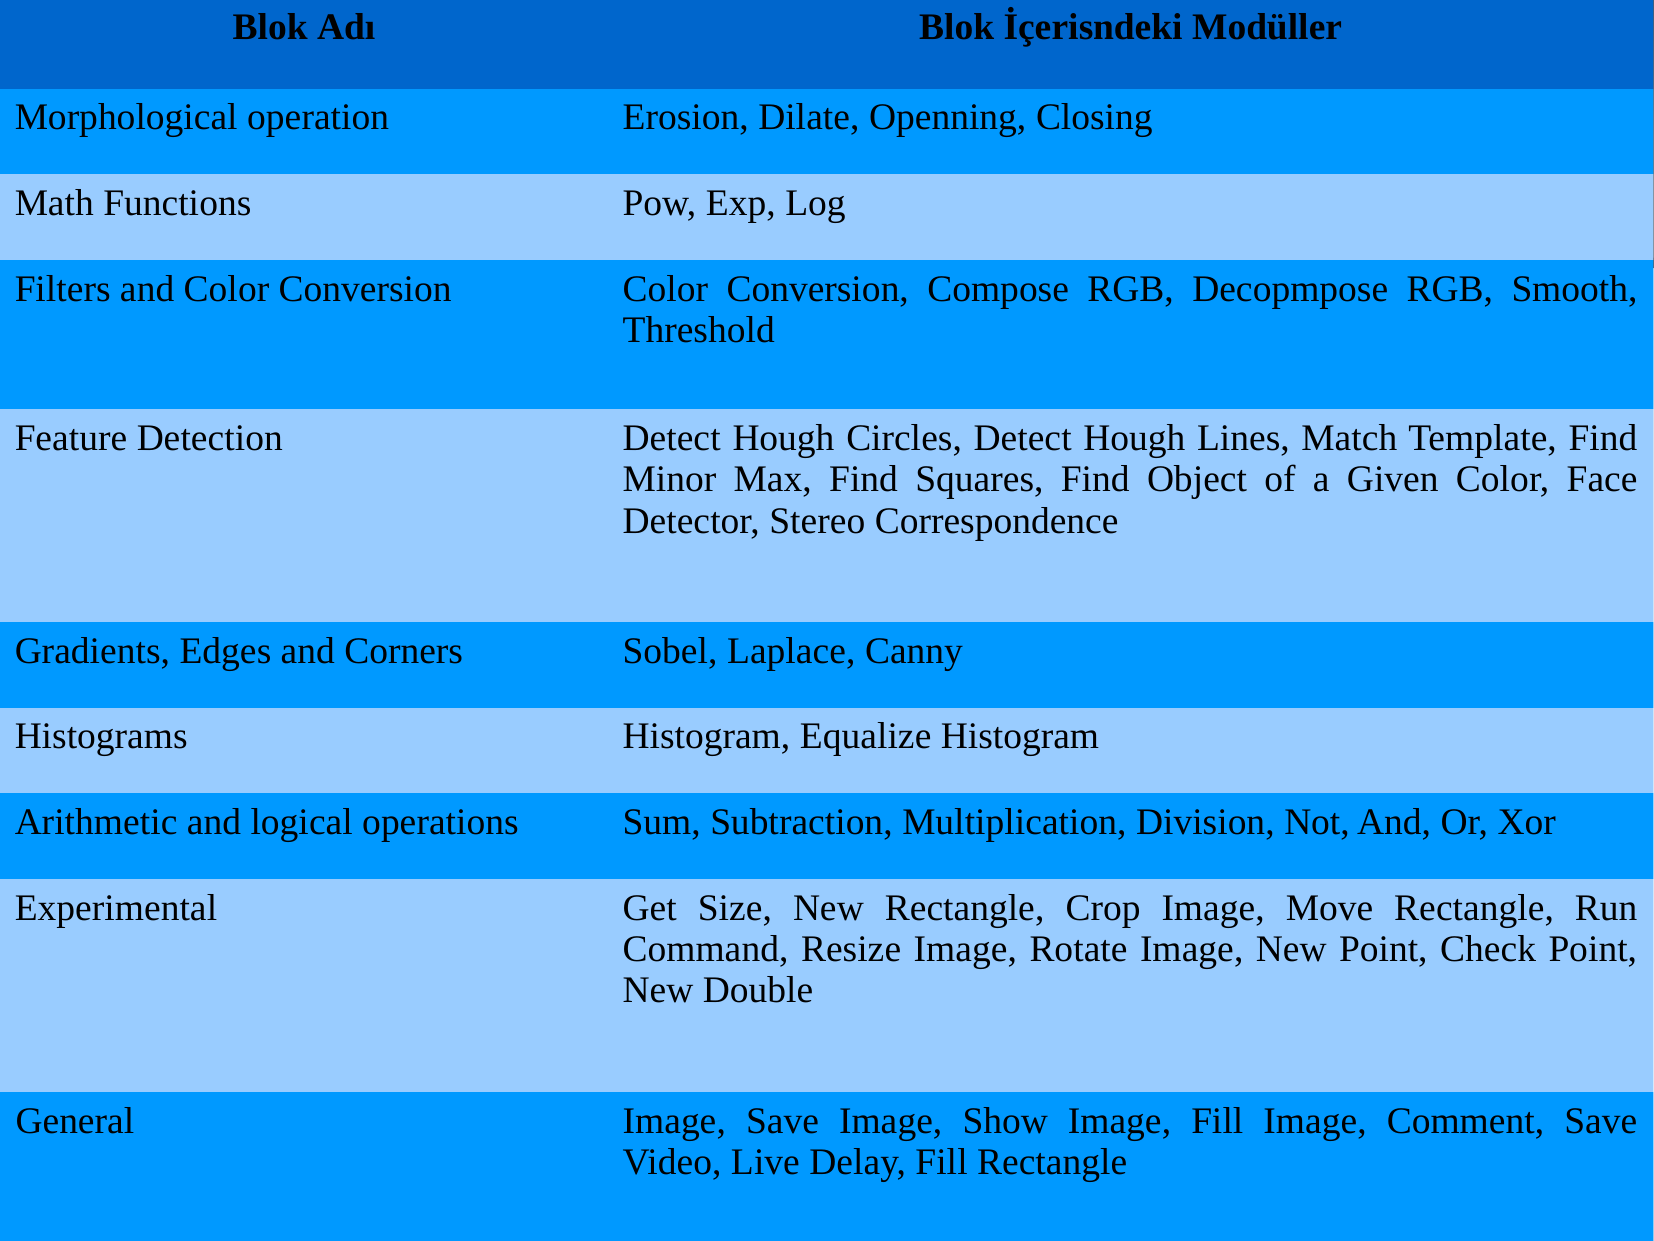

#
| Blok Adı | Blok İçerisndeki Modüller |
| --- | --- |
| Morphological operation | Erosion, Dilate, Openning, Closing |
| Math Functions | Pow, Exp, Log |
| Filters and Color Conversion | Color Conversion, Compose RGB, Decopmpose RGB, Smooth, Threshold |
| Feature Detection | Detect Hough Circles, Detect Hough Lines, Match Template, Find Minor Max, Find Squares, Find Object of a Given Color, Face Detector, Stereo Correspondence |
| Gradients, Edges and Corners | Sobel, Laplace, Canny |
| Histograms | Histogram, Equalize Histogram |
| Arithmetic and logical operations | Sum, Subtraction, Multiplication, Division, Not, And, Or, Xor |
| Experimental | Get Size, New Rectangle, Crop Image, Move Rectangle, Run Command, Resize Image, Rotate Image, New Point, Check Point, New Double |
| General | Image, Save Image, Show Image, Fill Image, Comment, Save Video, Live Delay, Fill Rectangle |